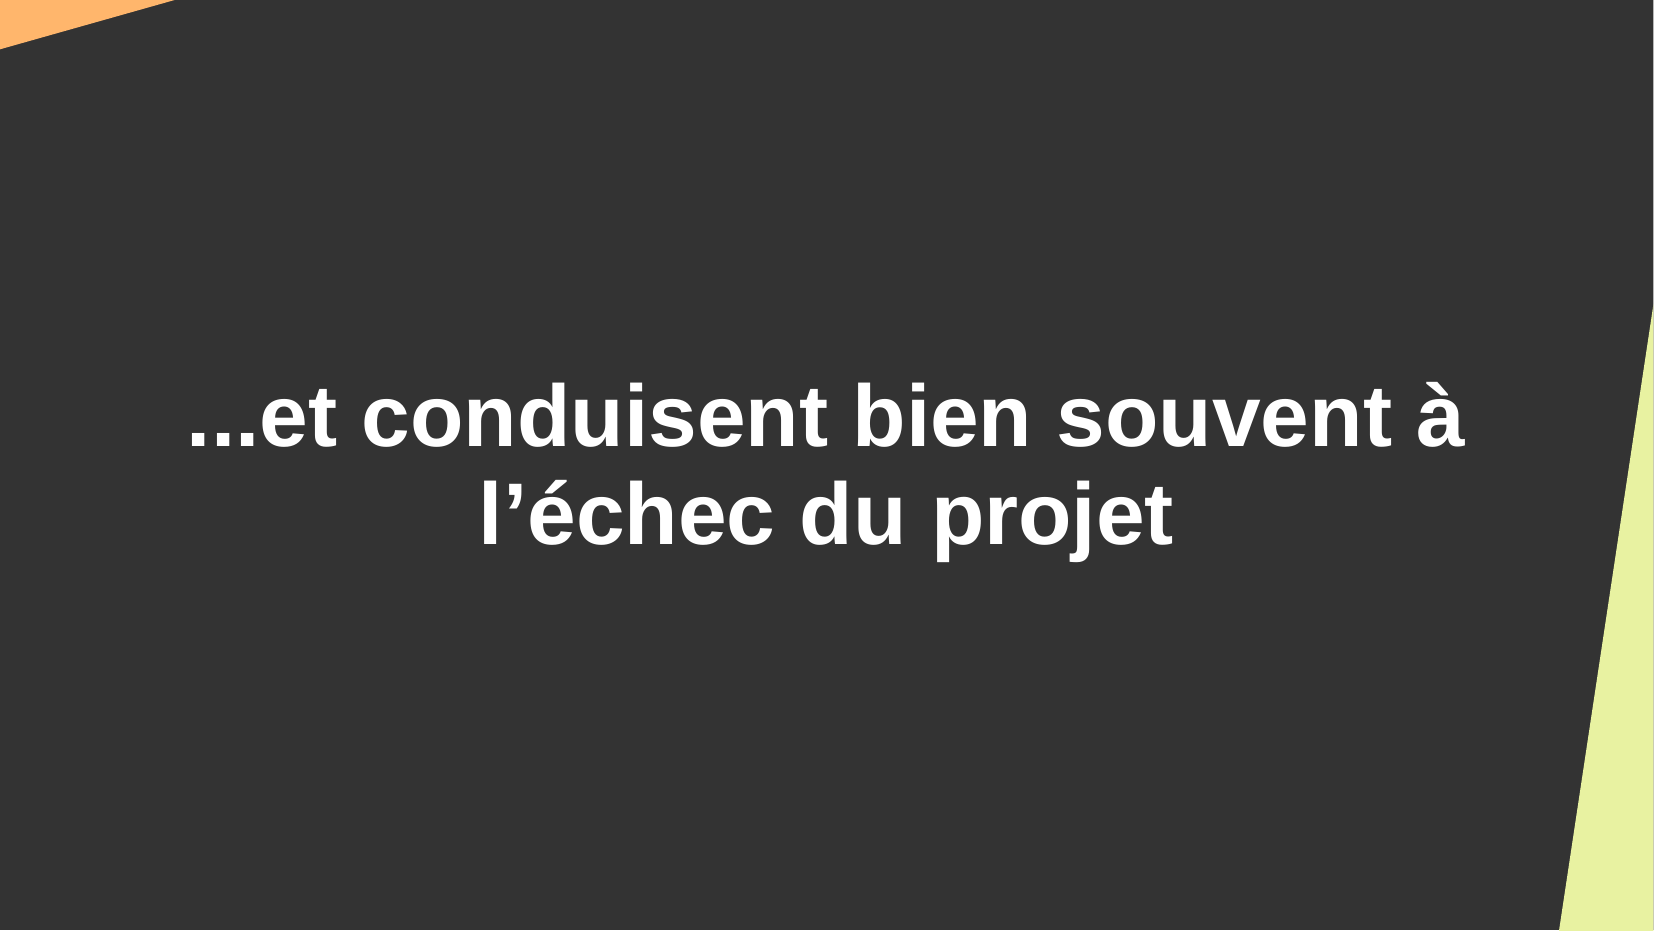

# ...et conduisent bien souvent à l’échec du projet